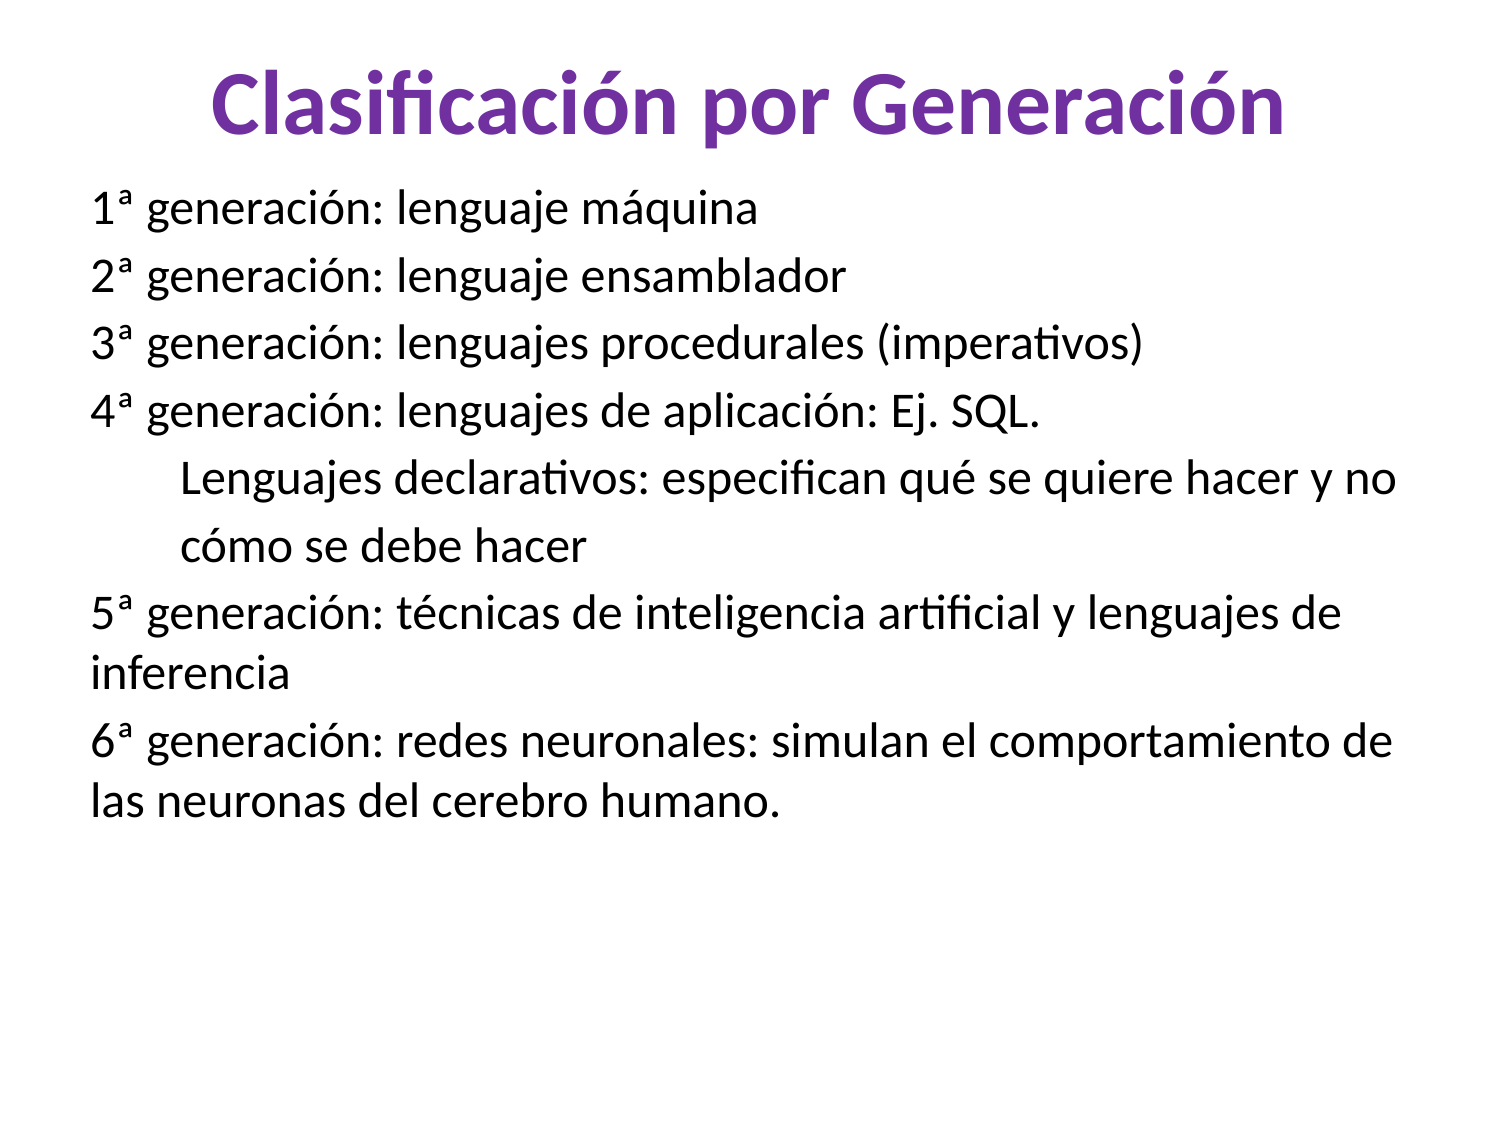

# Clasificación por Generación
1ª generación: lenguaje máquina
2ª generación: lenguaje ensamblador
3ª generación: lenguajes procedurales (imperativos)
4ª generación: lenguajes de aplicación: Ej. SQL.
 Lenguajes declarativos: especifican qué se quiere hacer y no
 cómo se debe hacer
5ª generación: técnicas de inteligencia artificial y lenguajes de inferencia
6ª generación: redes neuronales: simulan el comportamiento de las neuronas del cerebro humano.